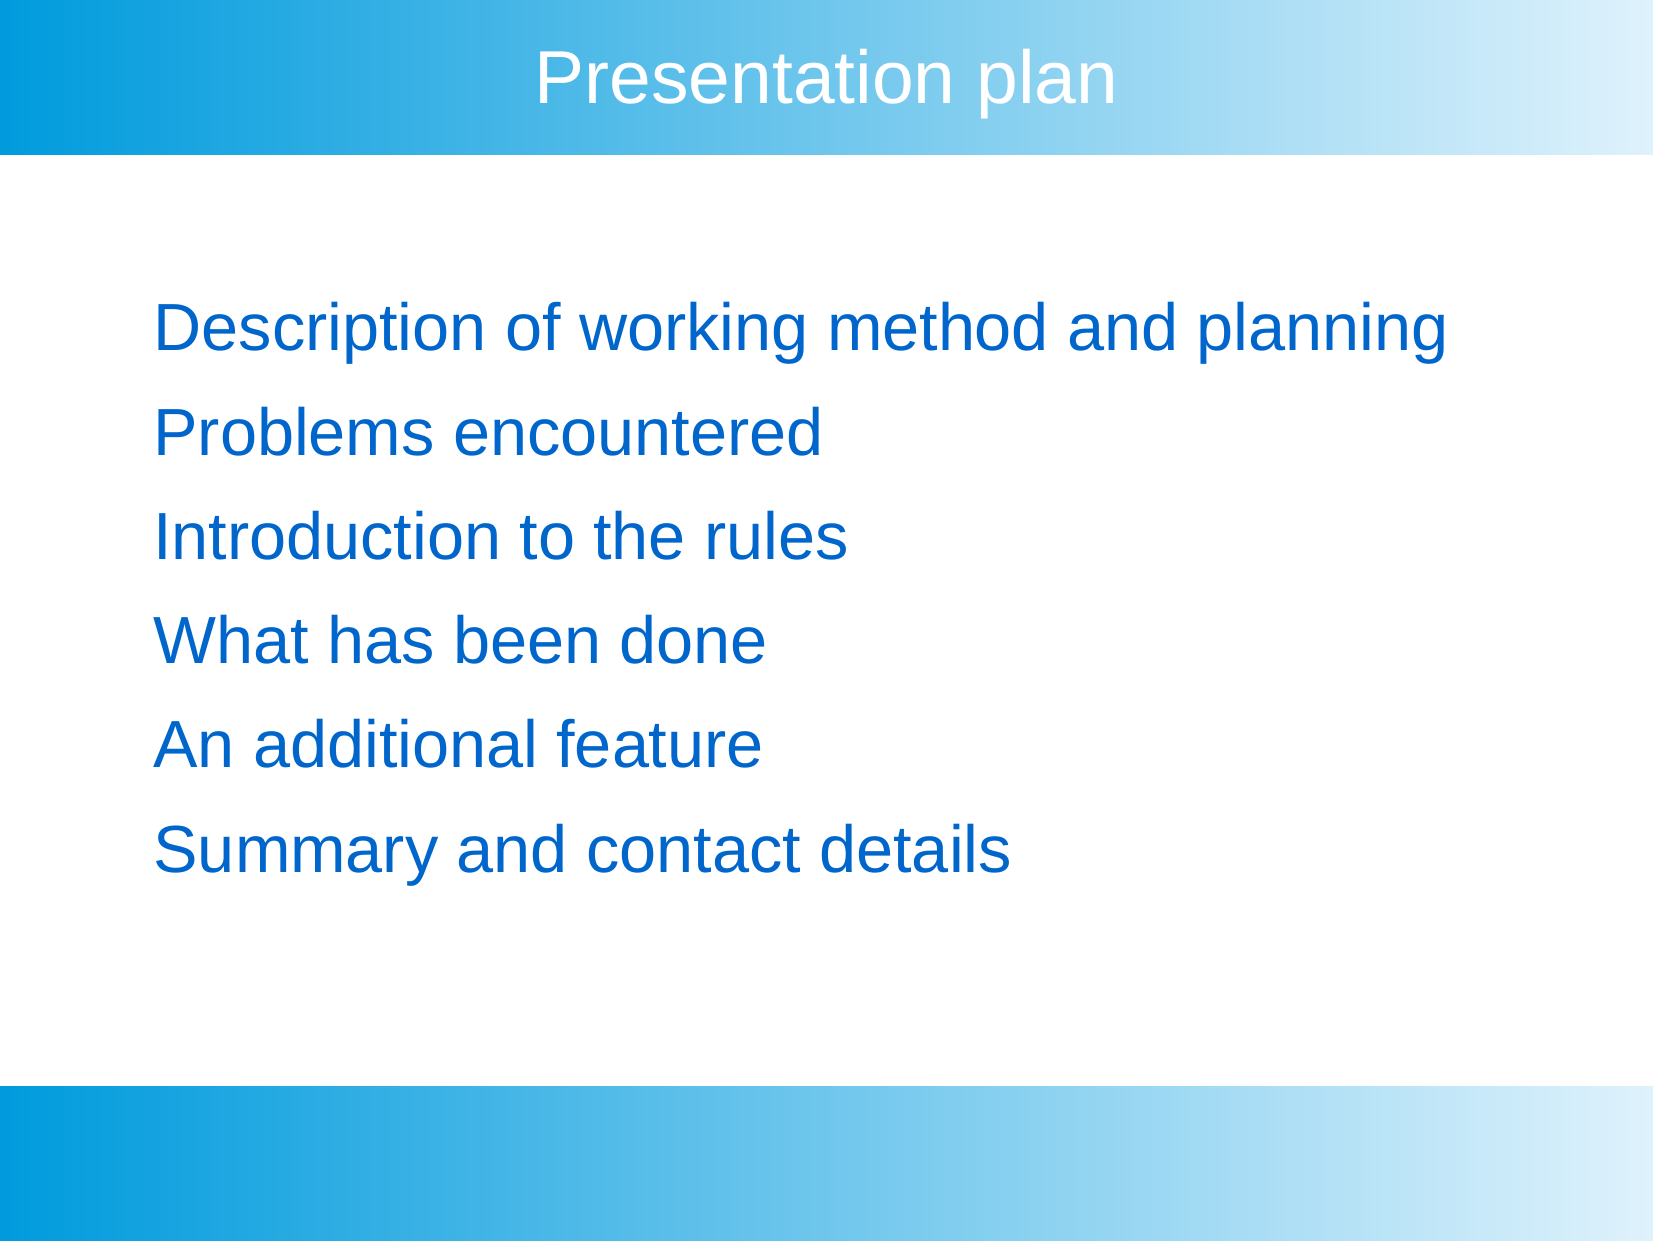

# Presentation plan
Description of working method and planning
Problems encountered
Introduction to the rules
What has been done
An additional feature
Summary and contact details